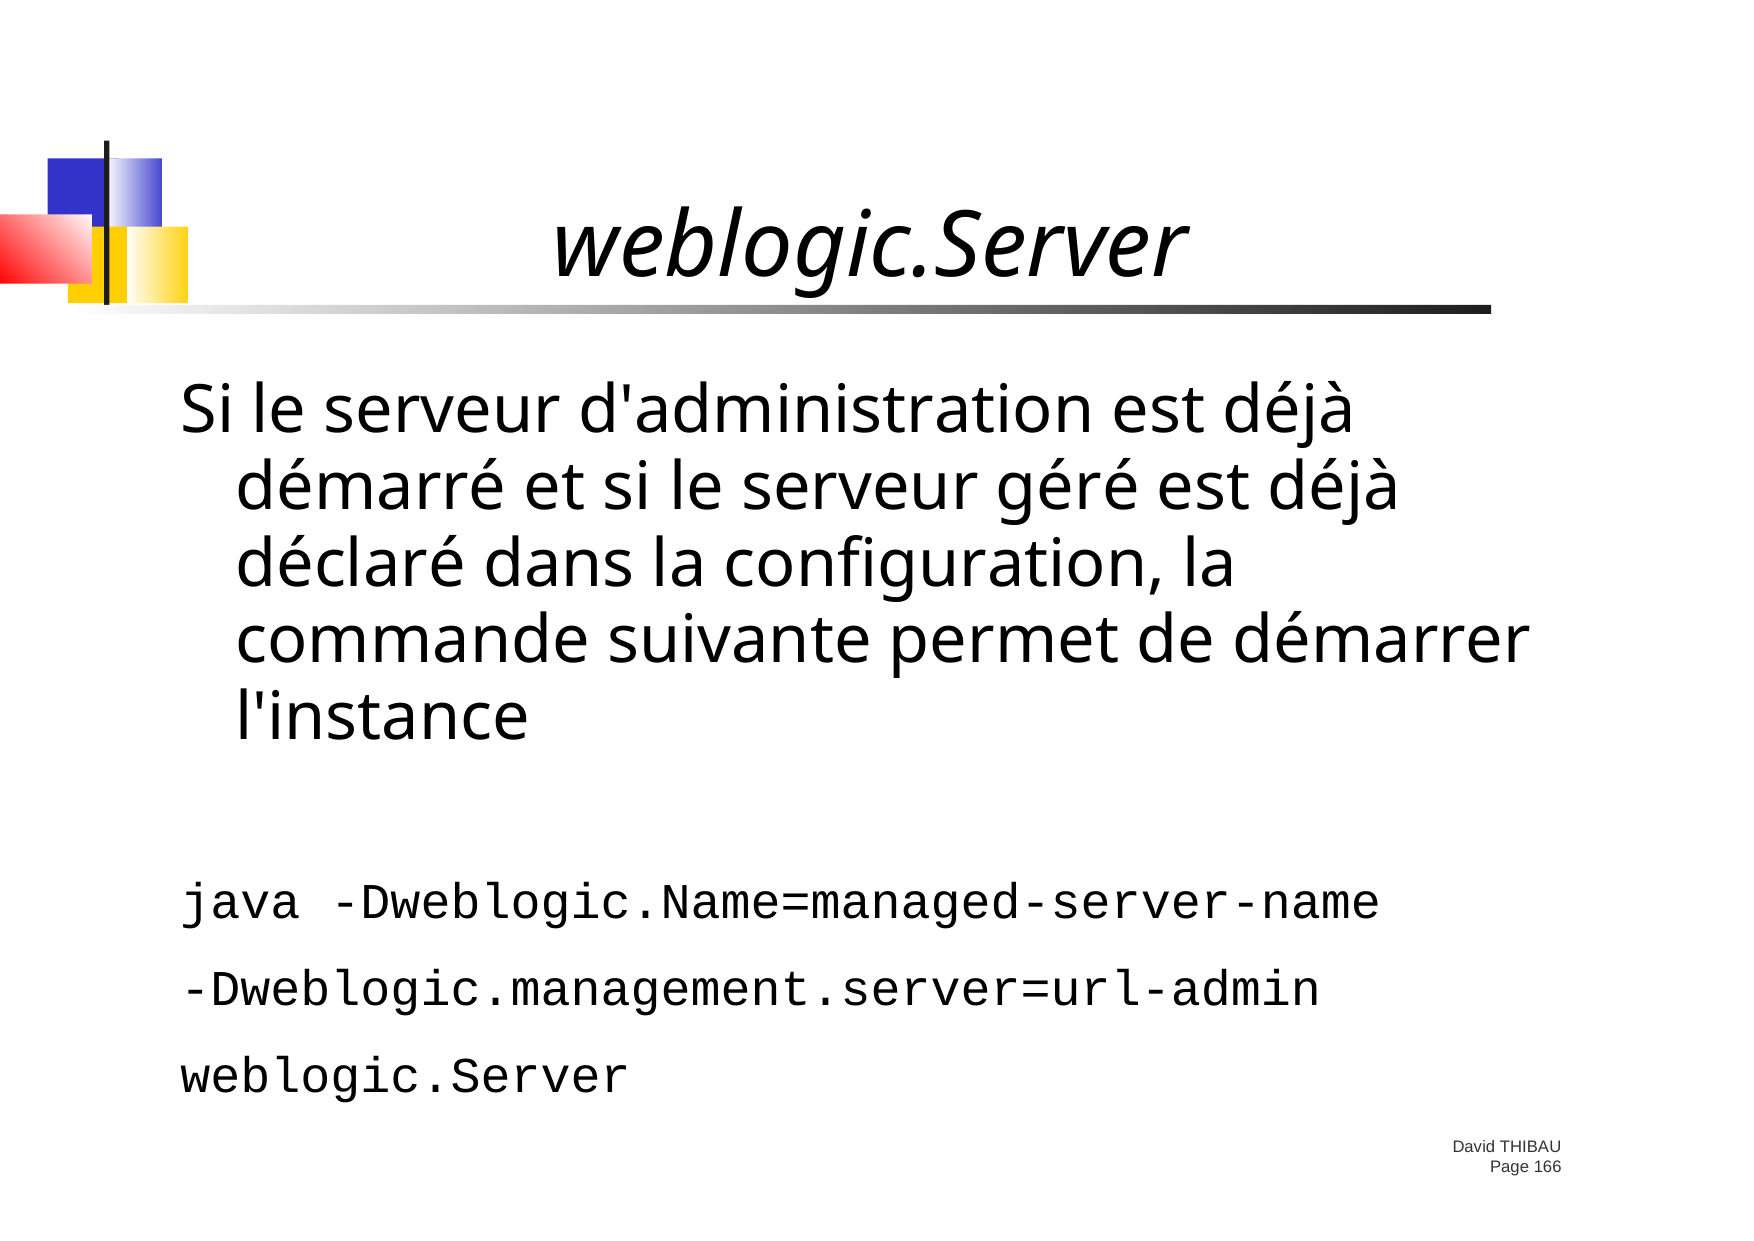

# weblogic.Server
Si le serveur d'administration est déjà démarré et si le serveur géré est déjà déclaré dans la configuration, la commande suivante permet de démarrer l'instance
java -Dweblogic.Name=managed-server-name
-Dweblogic.management.server=url-admin
weblogic.Server